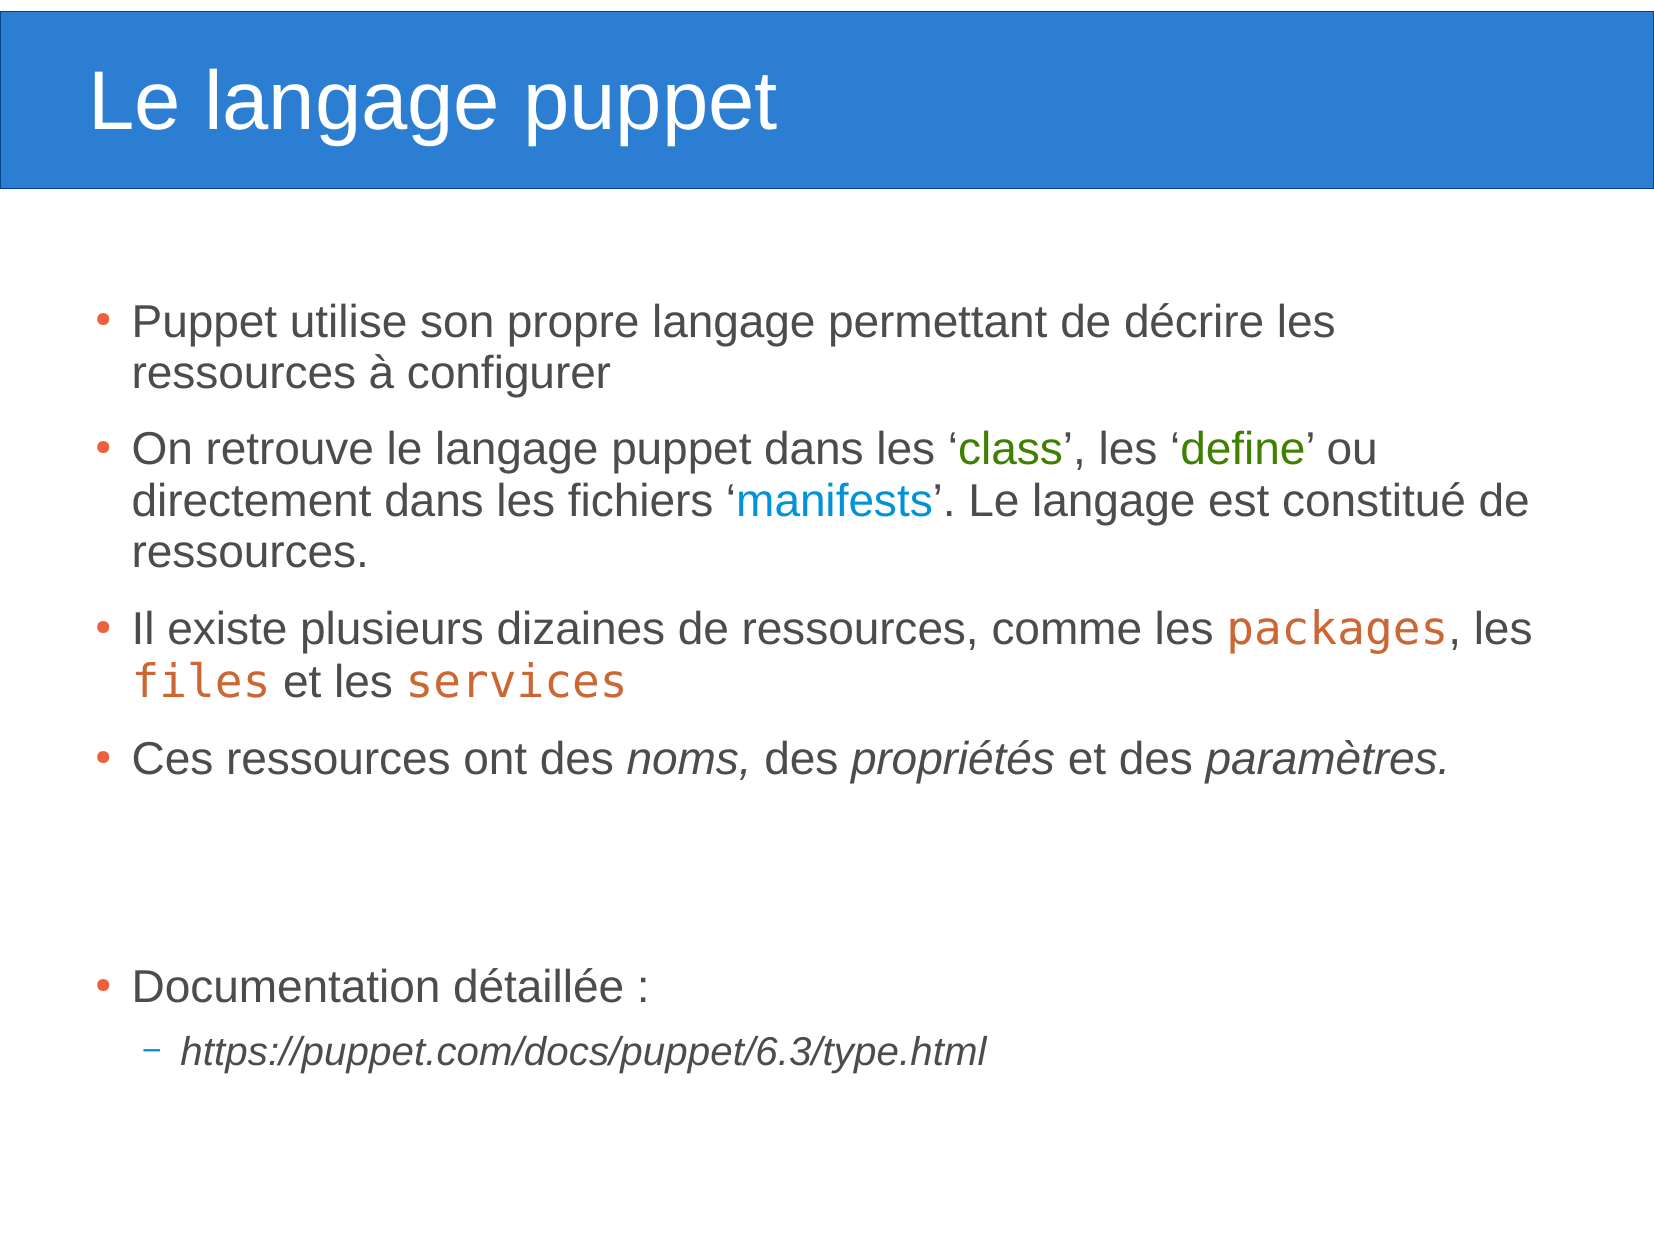

# Le langage puppet
Puppet utilise son propre langage permettant de décrire les ressources à configurer
On retrouve le langage puppet dans les ‘class’, les ‘define’ ou directement dans les fichiers ‘manifests’. Le langage est constitué de ressources.
Il existe plusieurs dizaines de ressources, comme les packages, les files et les services
Ces ressources ont des noms, des propriétés et des paramètres.
Documentation détaillée :
https://puppet.com/docs/puppet/6.3/type.html